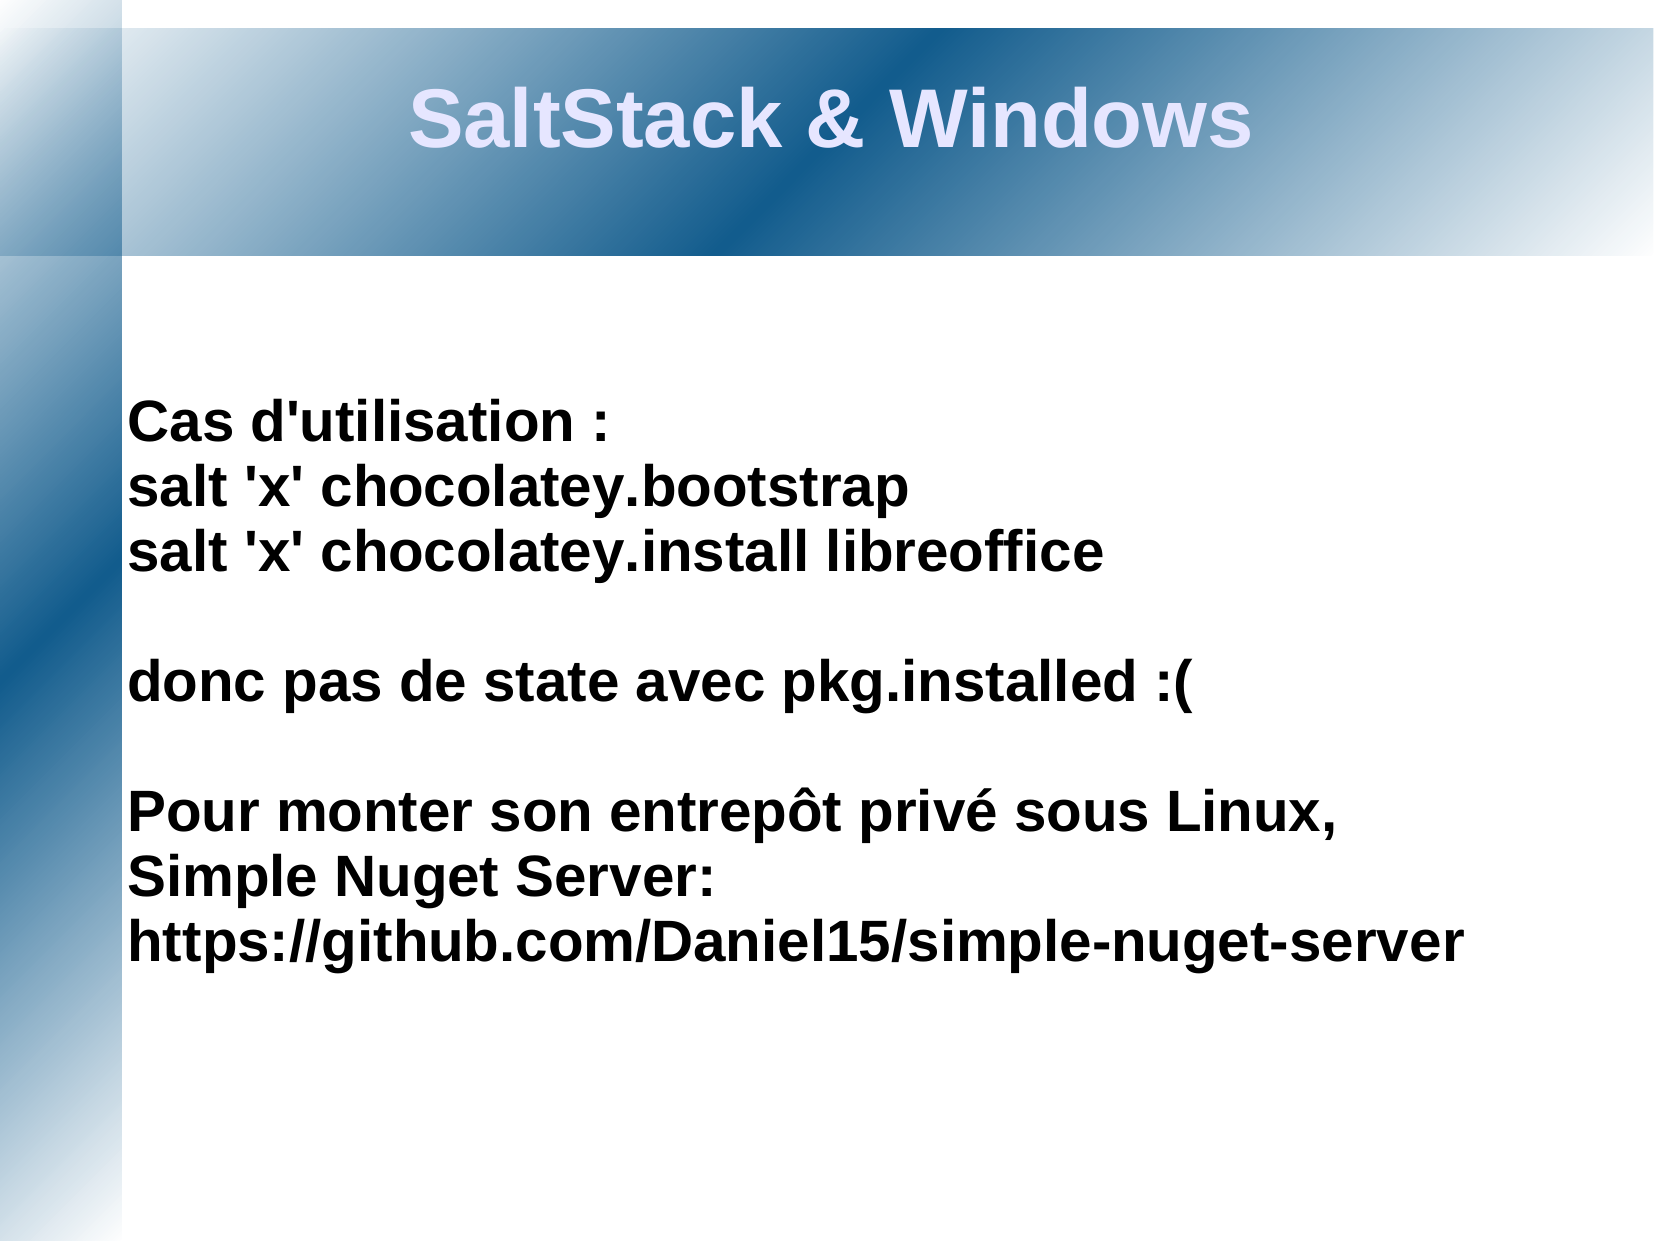

# SaltStack & Windows
Cas d'utilisation :
salt 'x' chocolatey.bootstrap
salt 'x' chocolatey.install libreoffice
donc pas de state avec pkg.installed :(
Pour monter son entrepôt privé sous Linux,
Simple Nuget Server:
https://github.com/Daniel15/simple-nuget-server